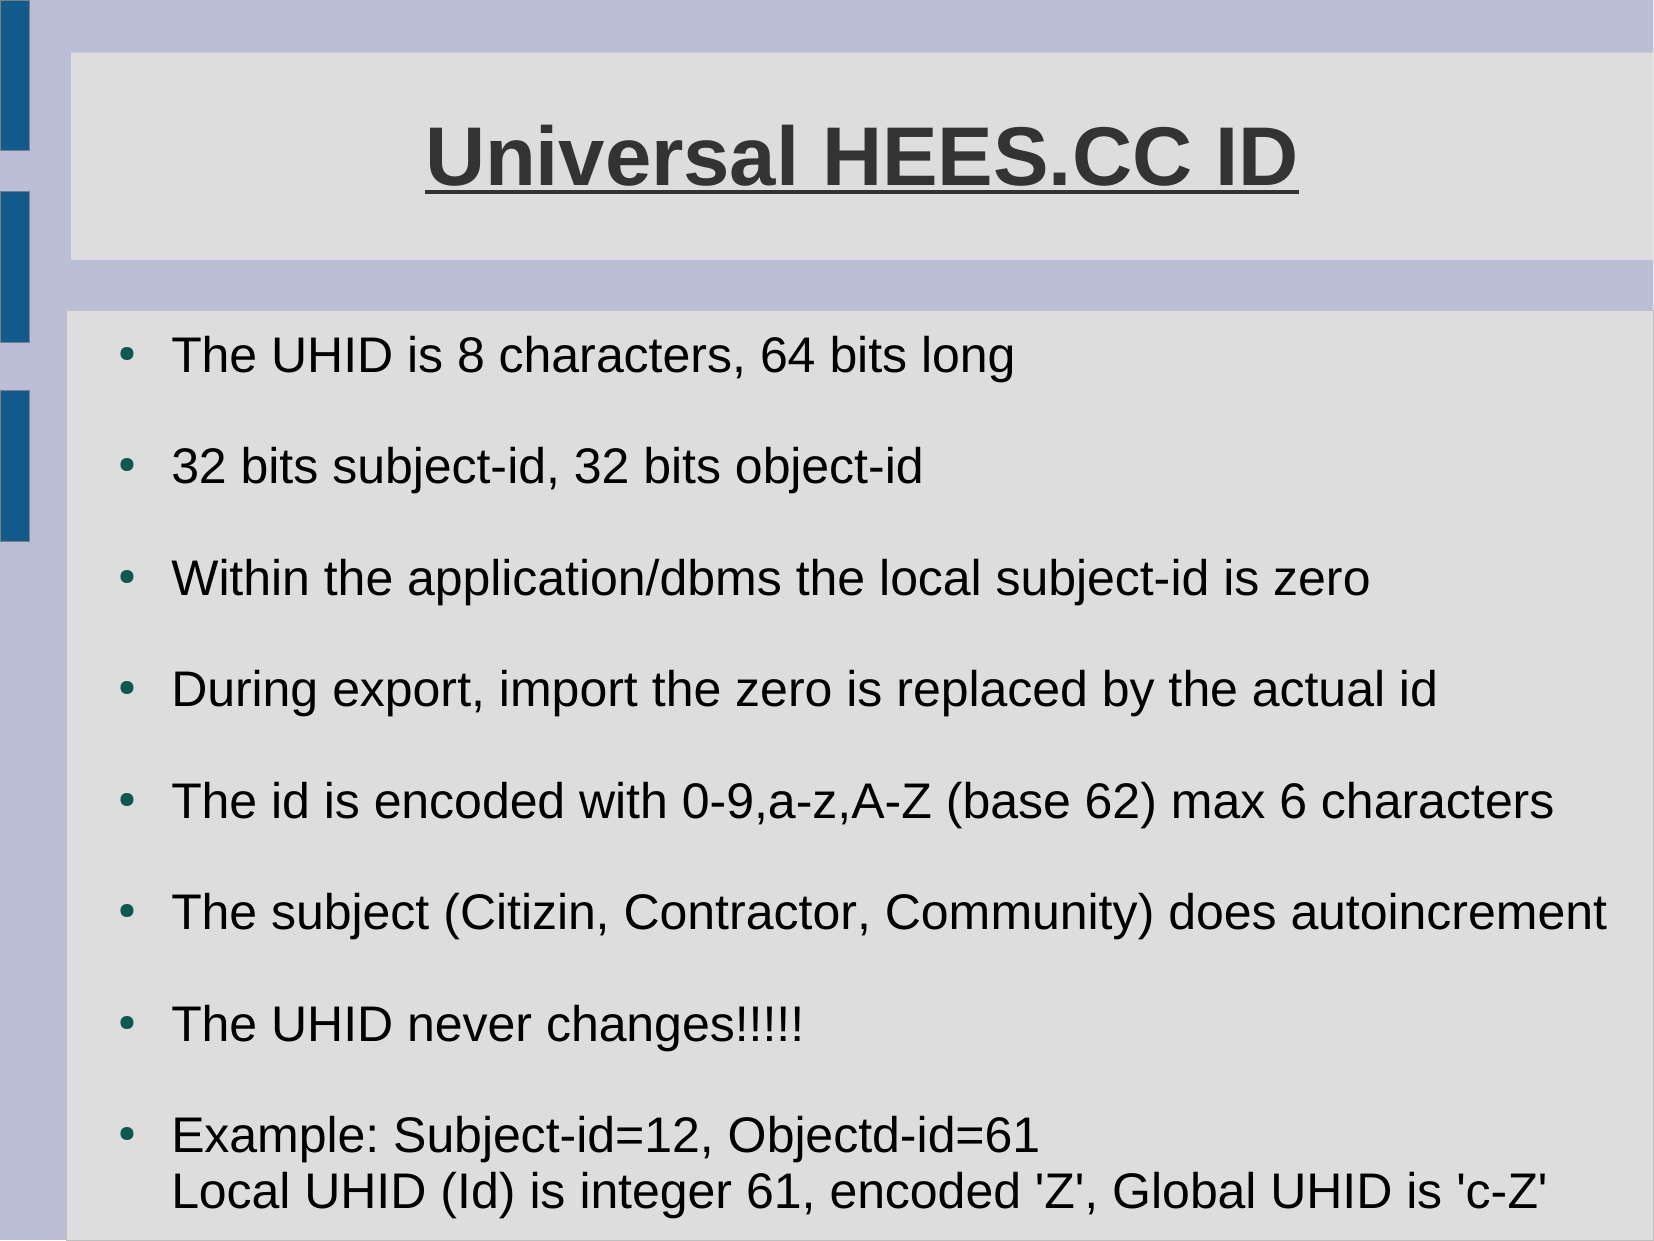

# Universal HEES.CC ID
The UHID is 8 characters, 64 bits long
32 bits subject-id, 32 bits object-id
Within the application/dbms the local subject-id is zero
During export, import the zero is replaced by the actual id
The id is encoded with 0-9,a-z,A-Z (base 62) max 6 characters
The subject (Citizin, Contractor, Community) does autoincrement
The UHID never changes!!!!!
Example: Subject-id=12, Objectd-id=61
Local UHID (Id) is integer 61, encoded 'Z', Global UHID is 'c-Z'